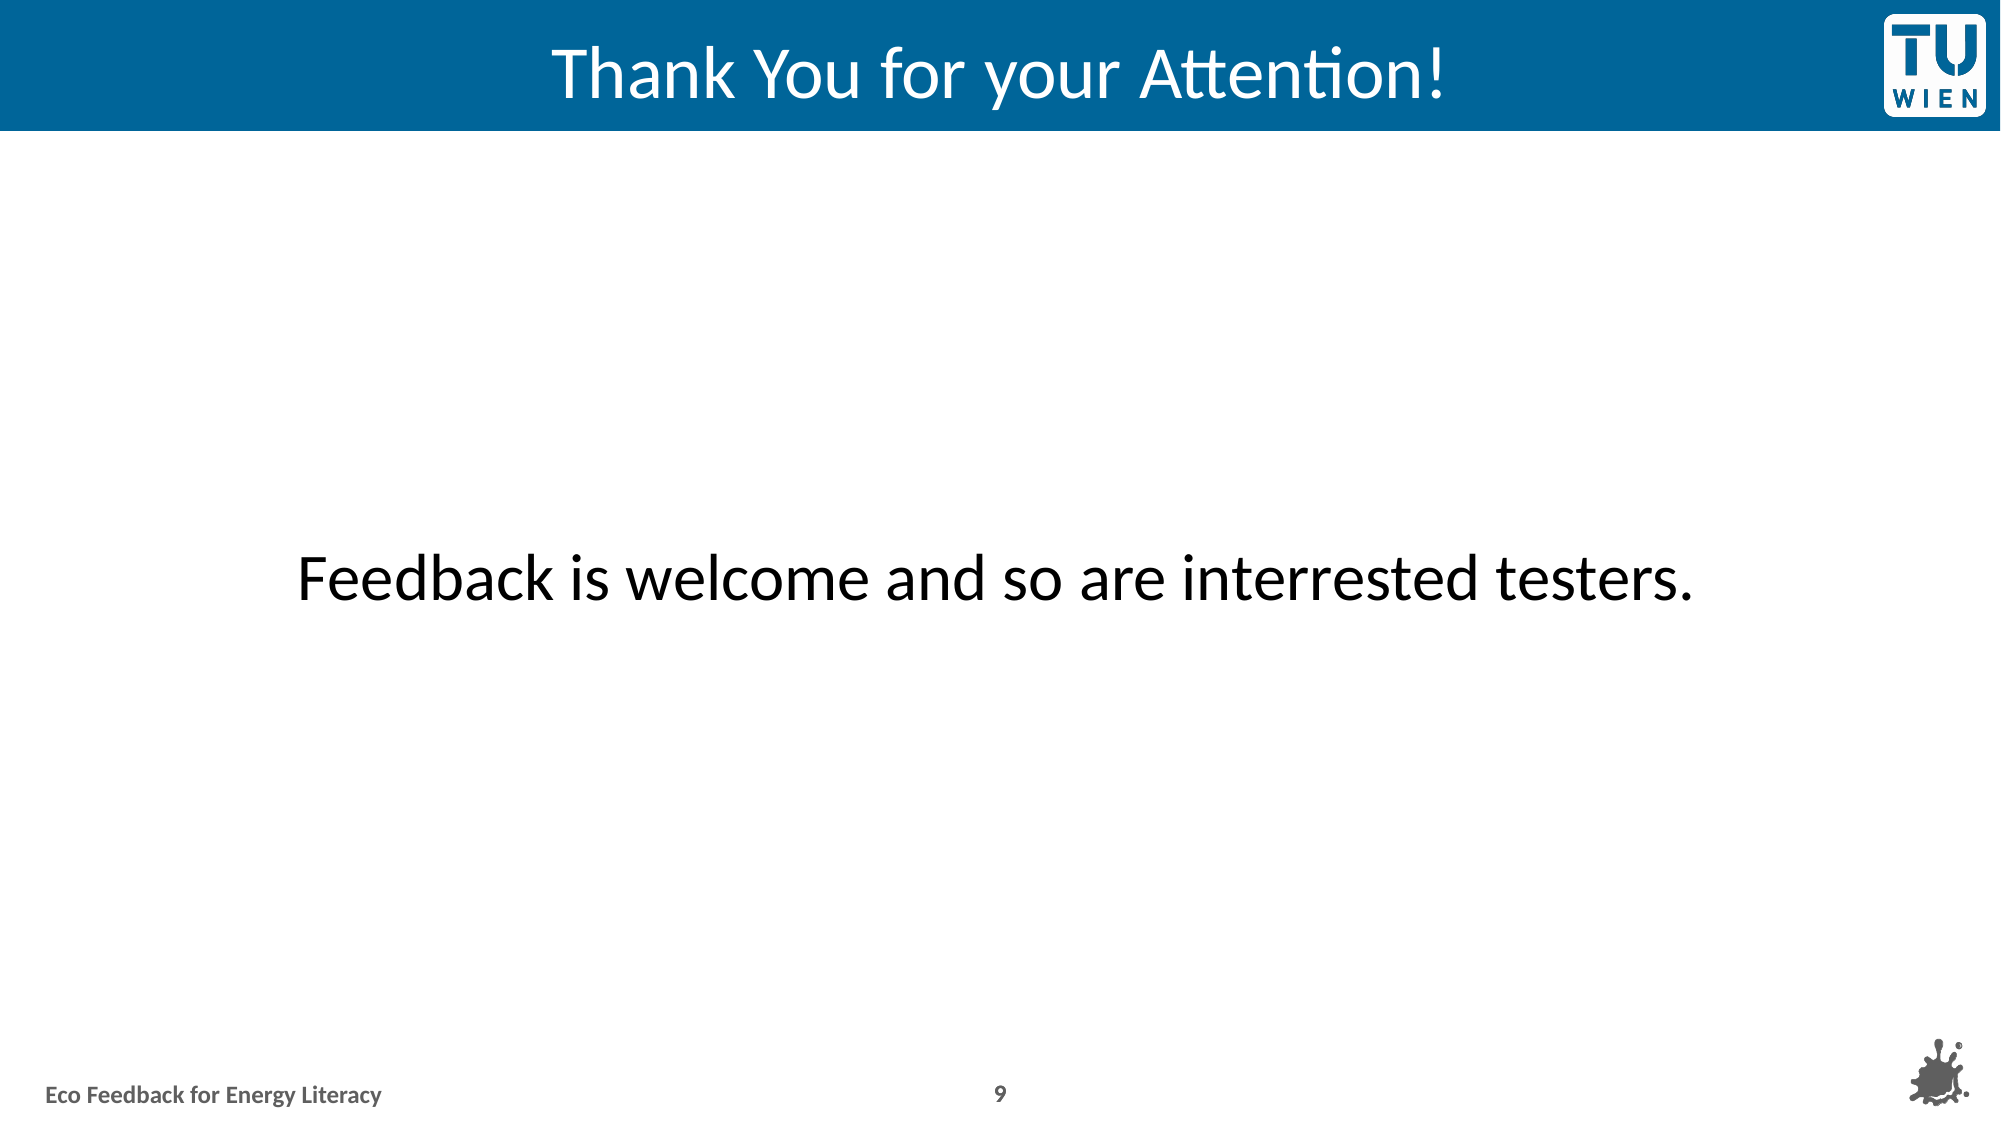

# Thank You for your Attention!
Feedback is welcome and so are interrested testers.
9
Eco Feedback for Energy Literacy